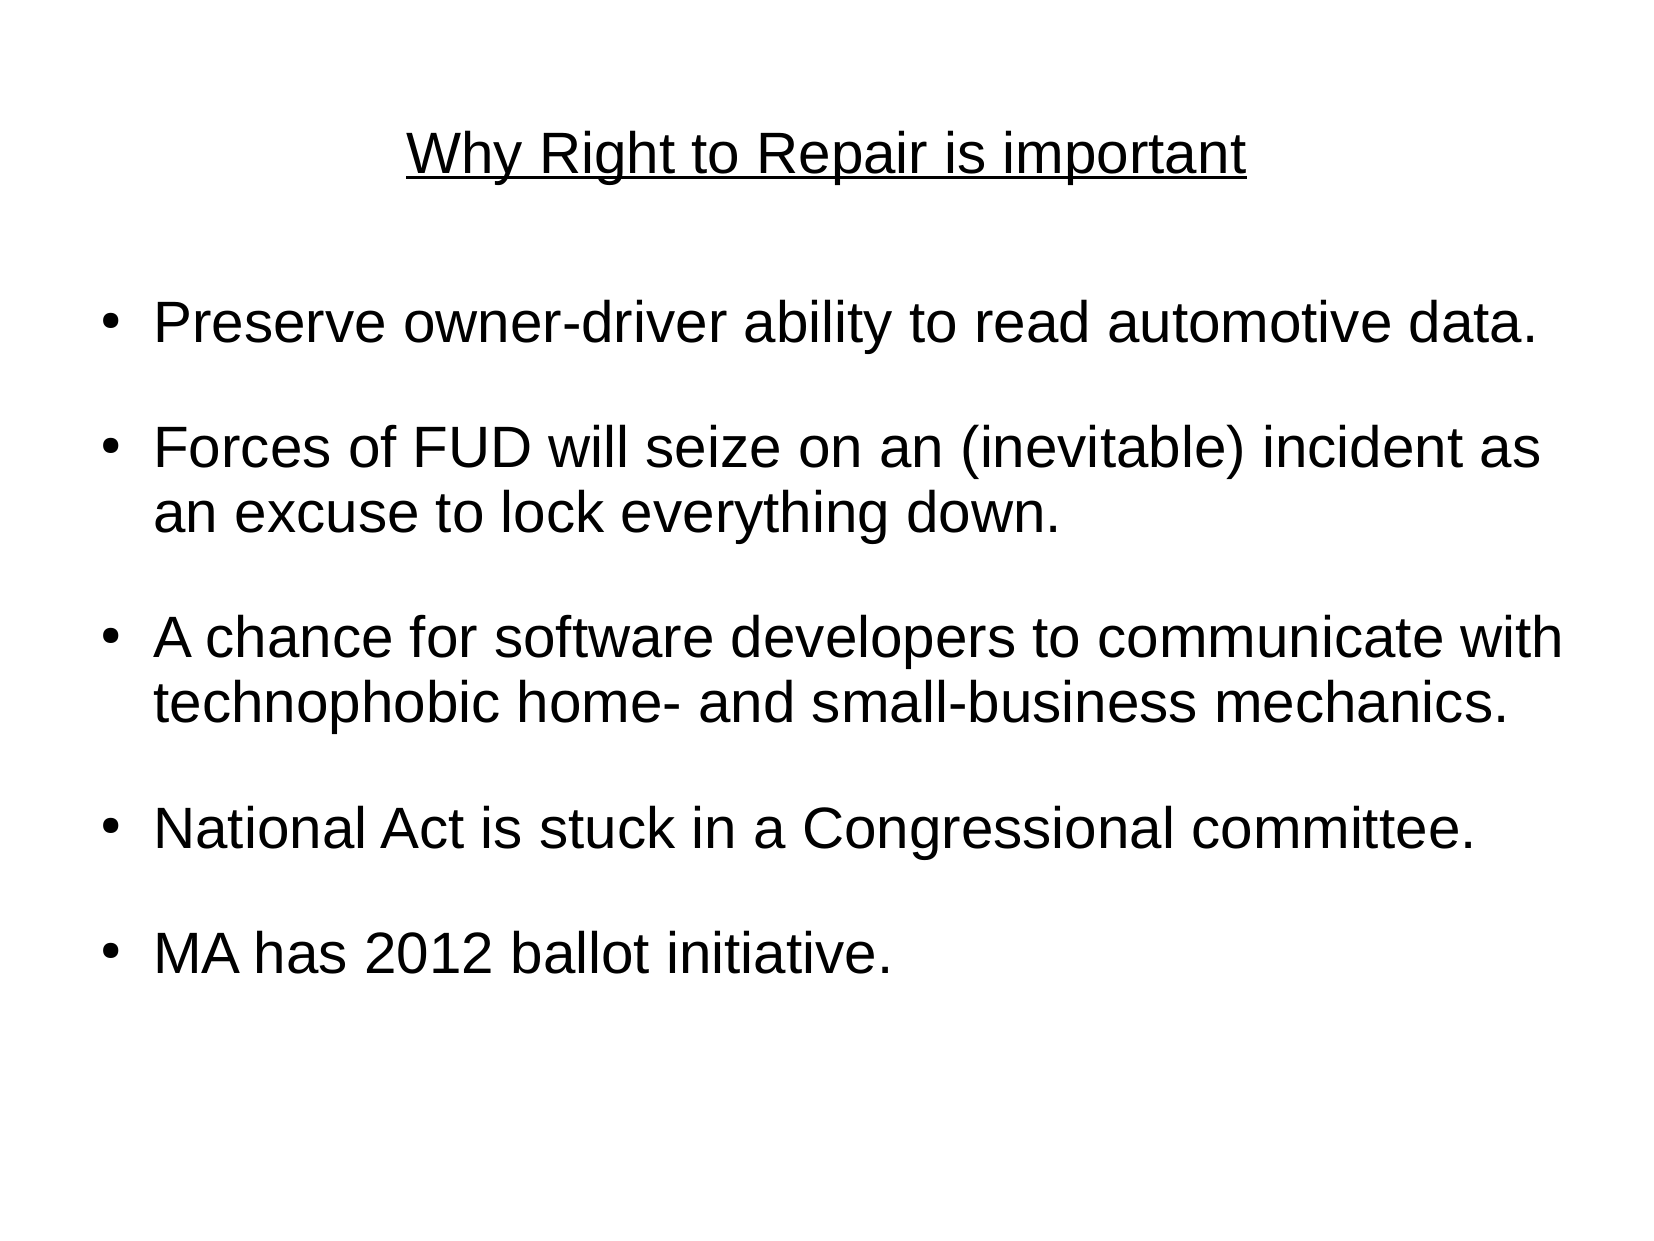

# Why Right to Repair is important
Preserve owner-driver ability to read automotive data.
Forces of FUD will seize on an (inevitable) incident as an excuse to lock everything down.
A chance for software developers to communicate with technophobic home- and small-business mechanics.
National Act is stuck in a Congressional committee.
MA has 2012 ballot initiative.